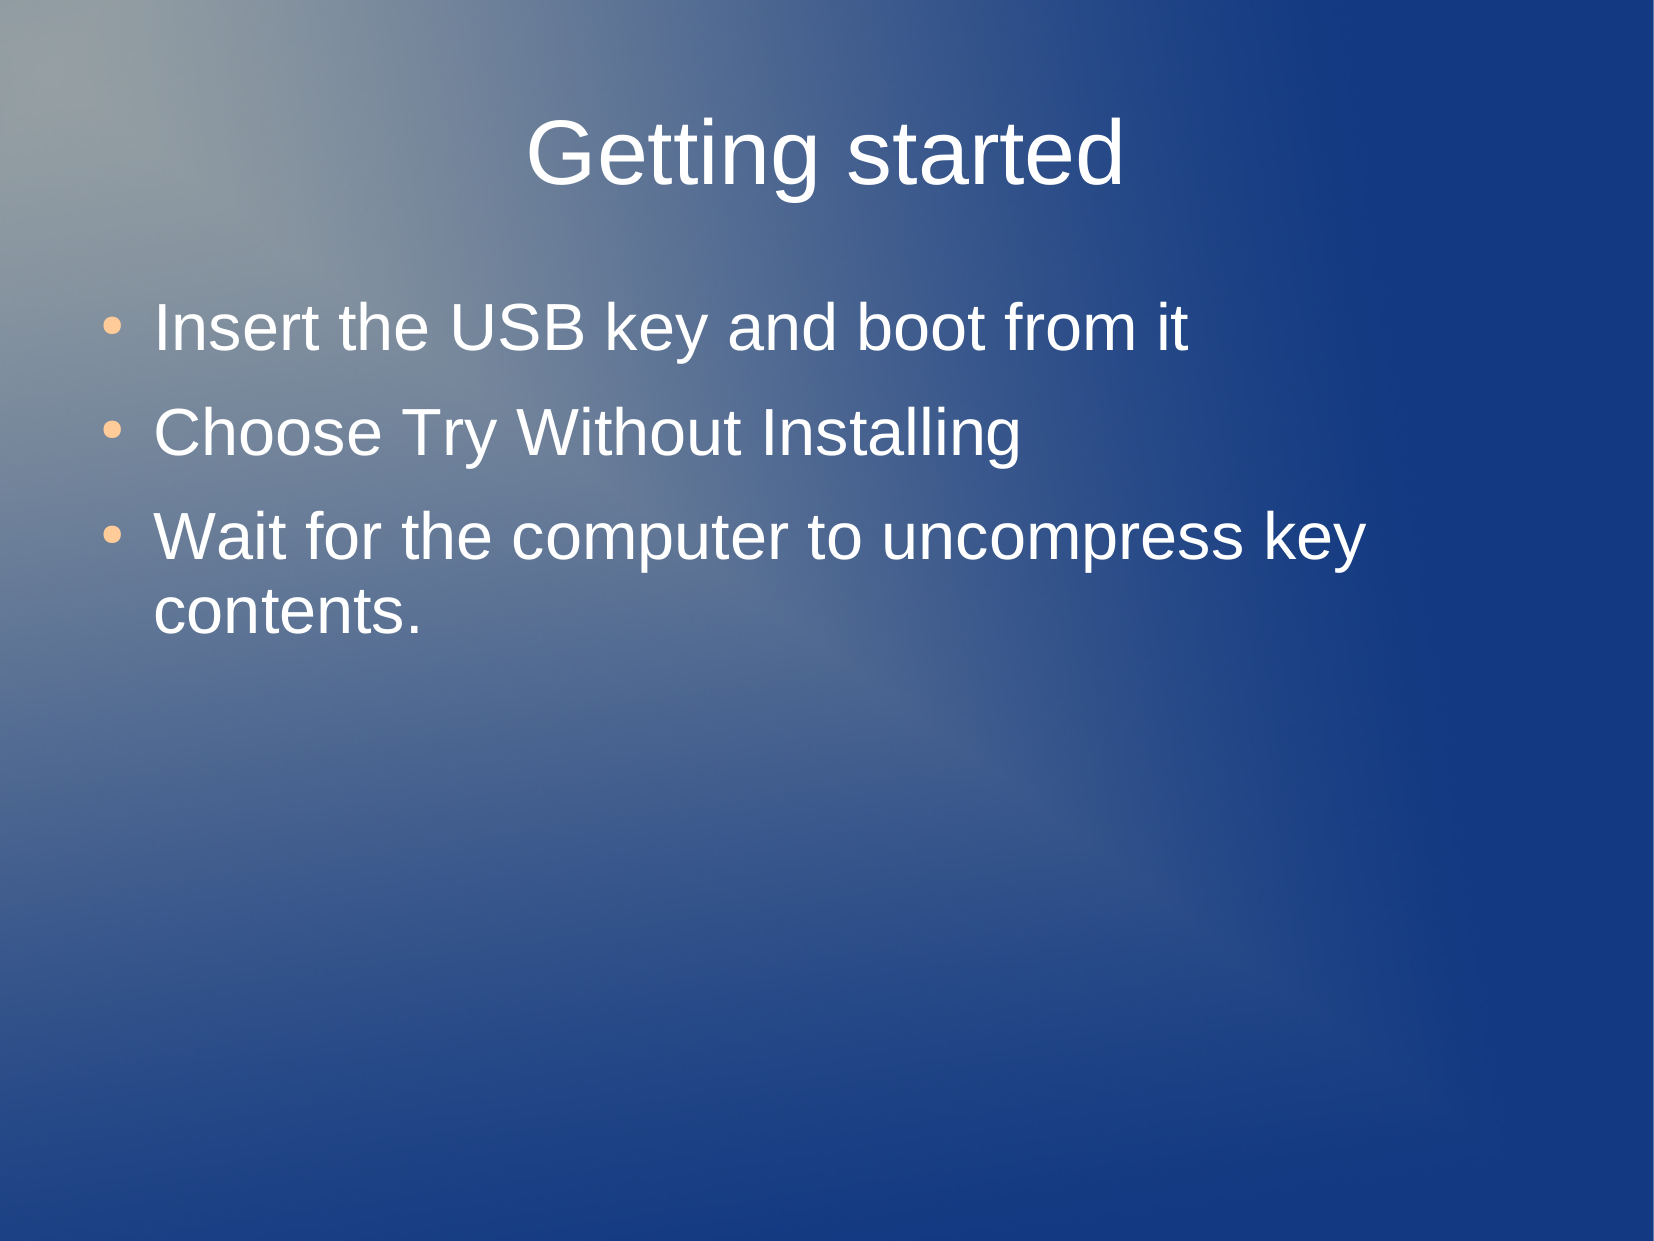

# Getting started
Insert the USB key and boot from it
Choose Try Without Installing
Wait for the computer to uncompress key contents.